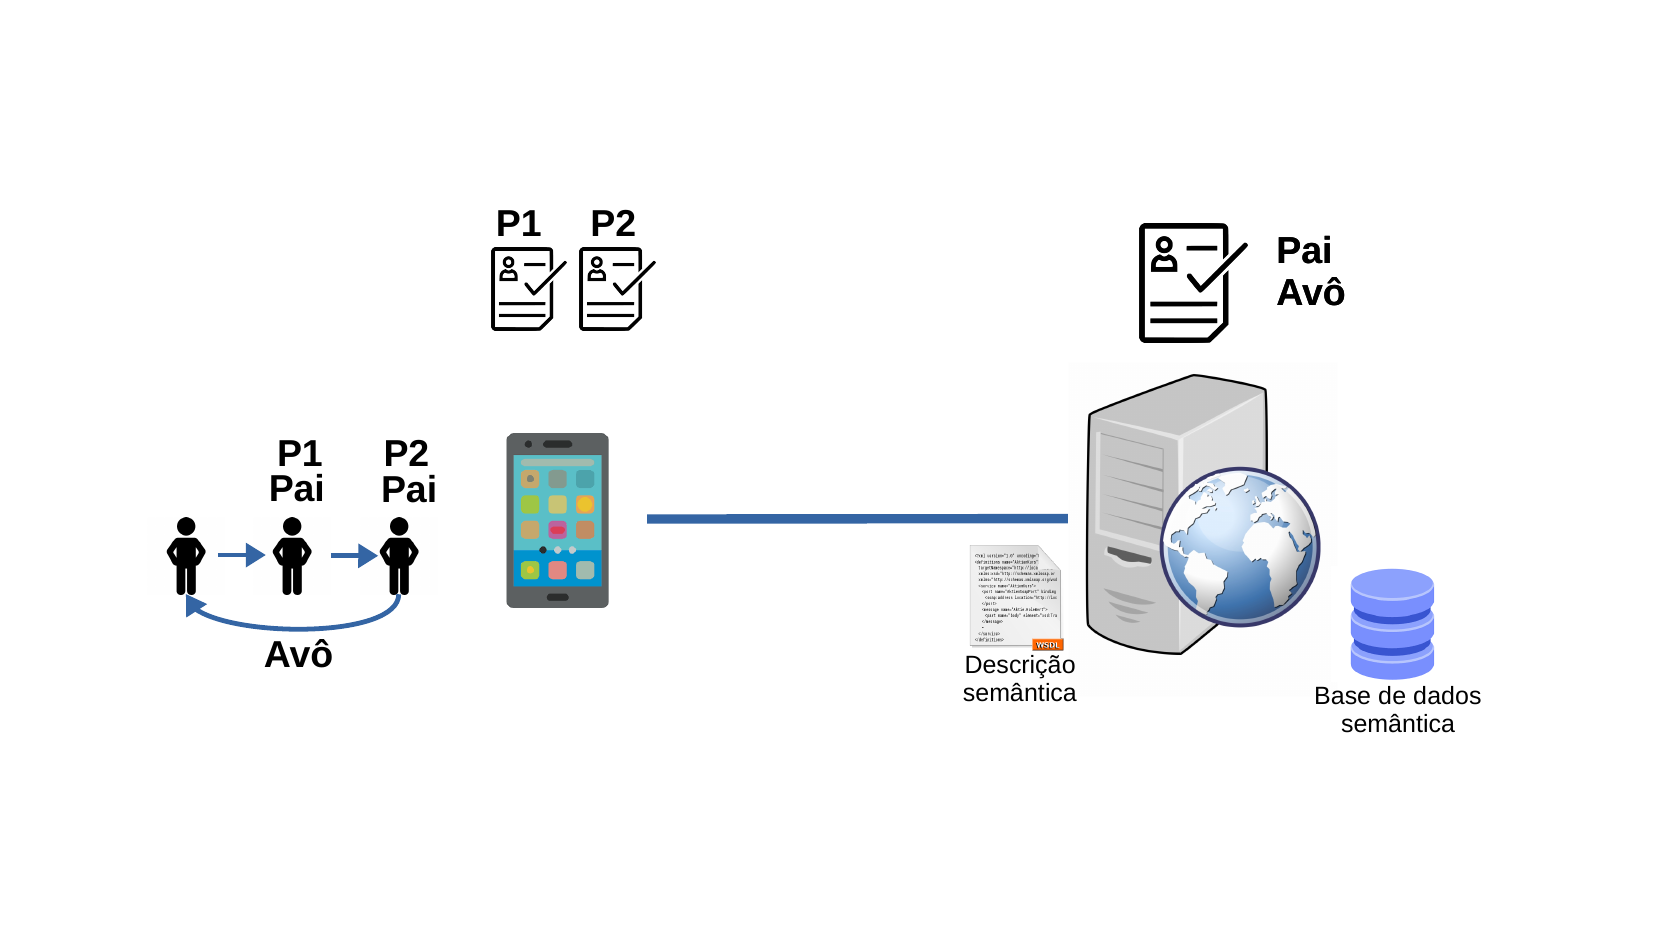

P1
P2
Pai
Avô
Pai
Avô
P1
P2
Pai
Pai
Avô
Descrição
semântica
Base de dados
semântica